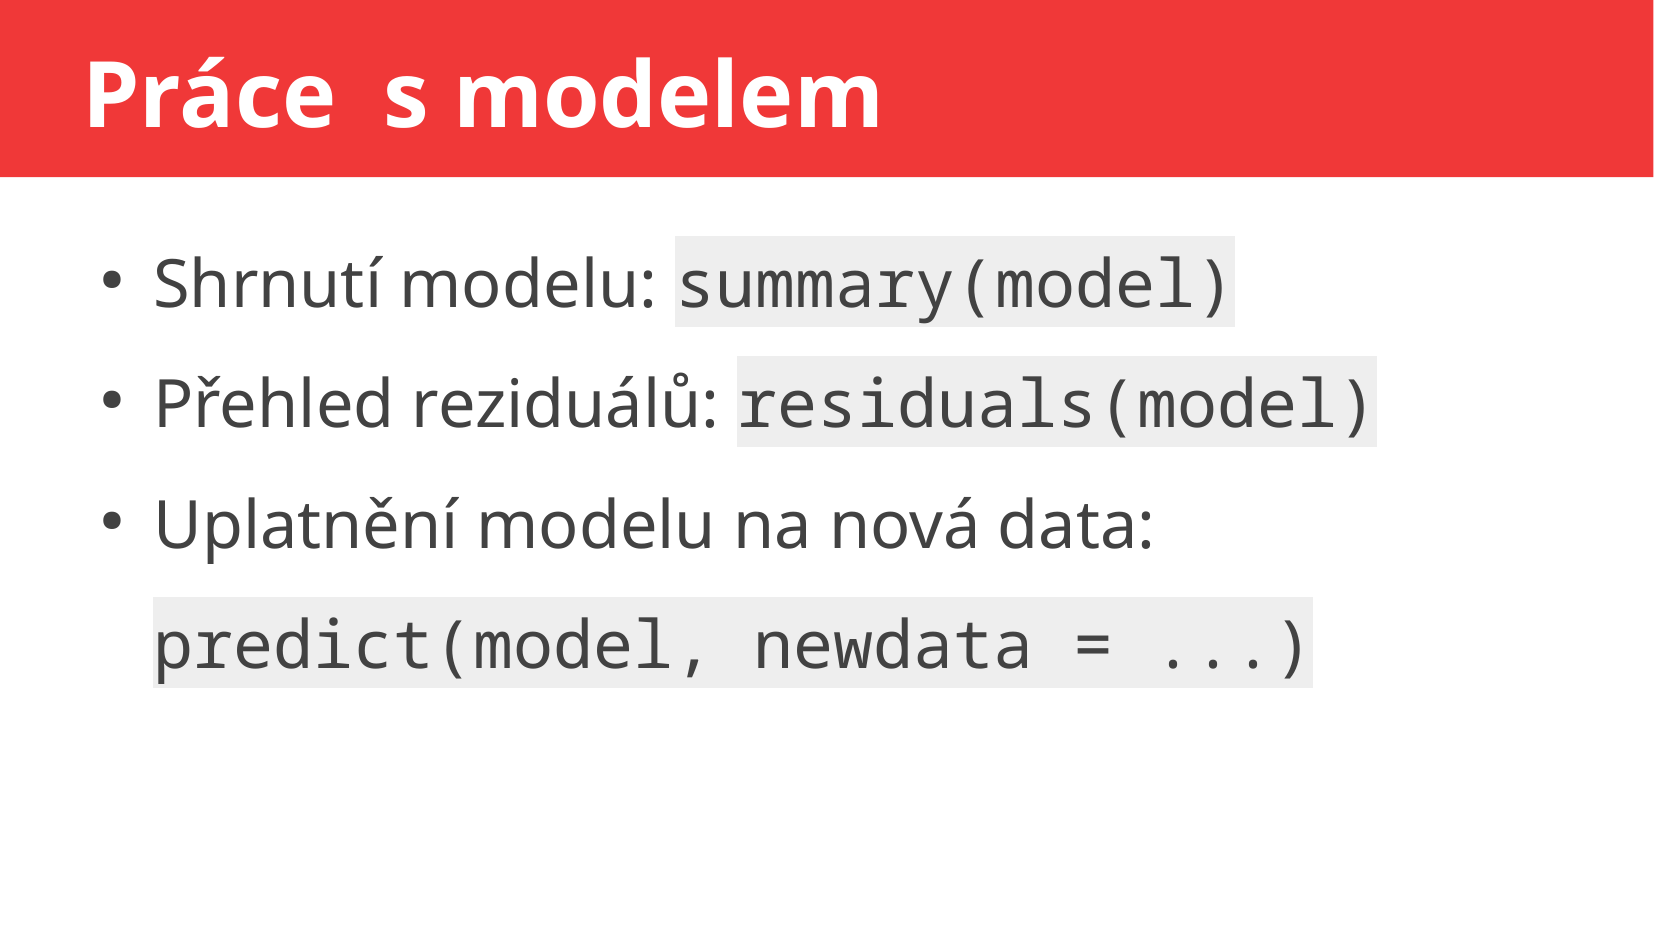

# Práce s modelem
Shrnutí modelu: summary(model)
Přehled reziduálů: residuals(model)
Uplatnění modelu na nová data:
predict(model, newdata = ...)